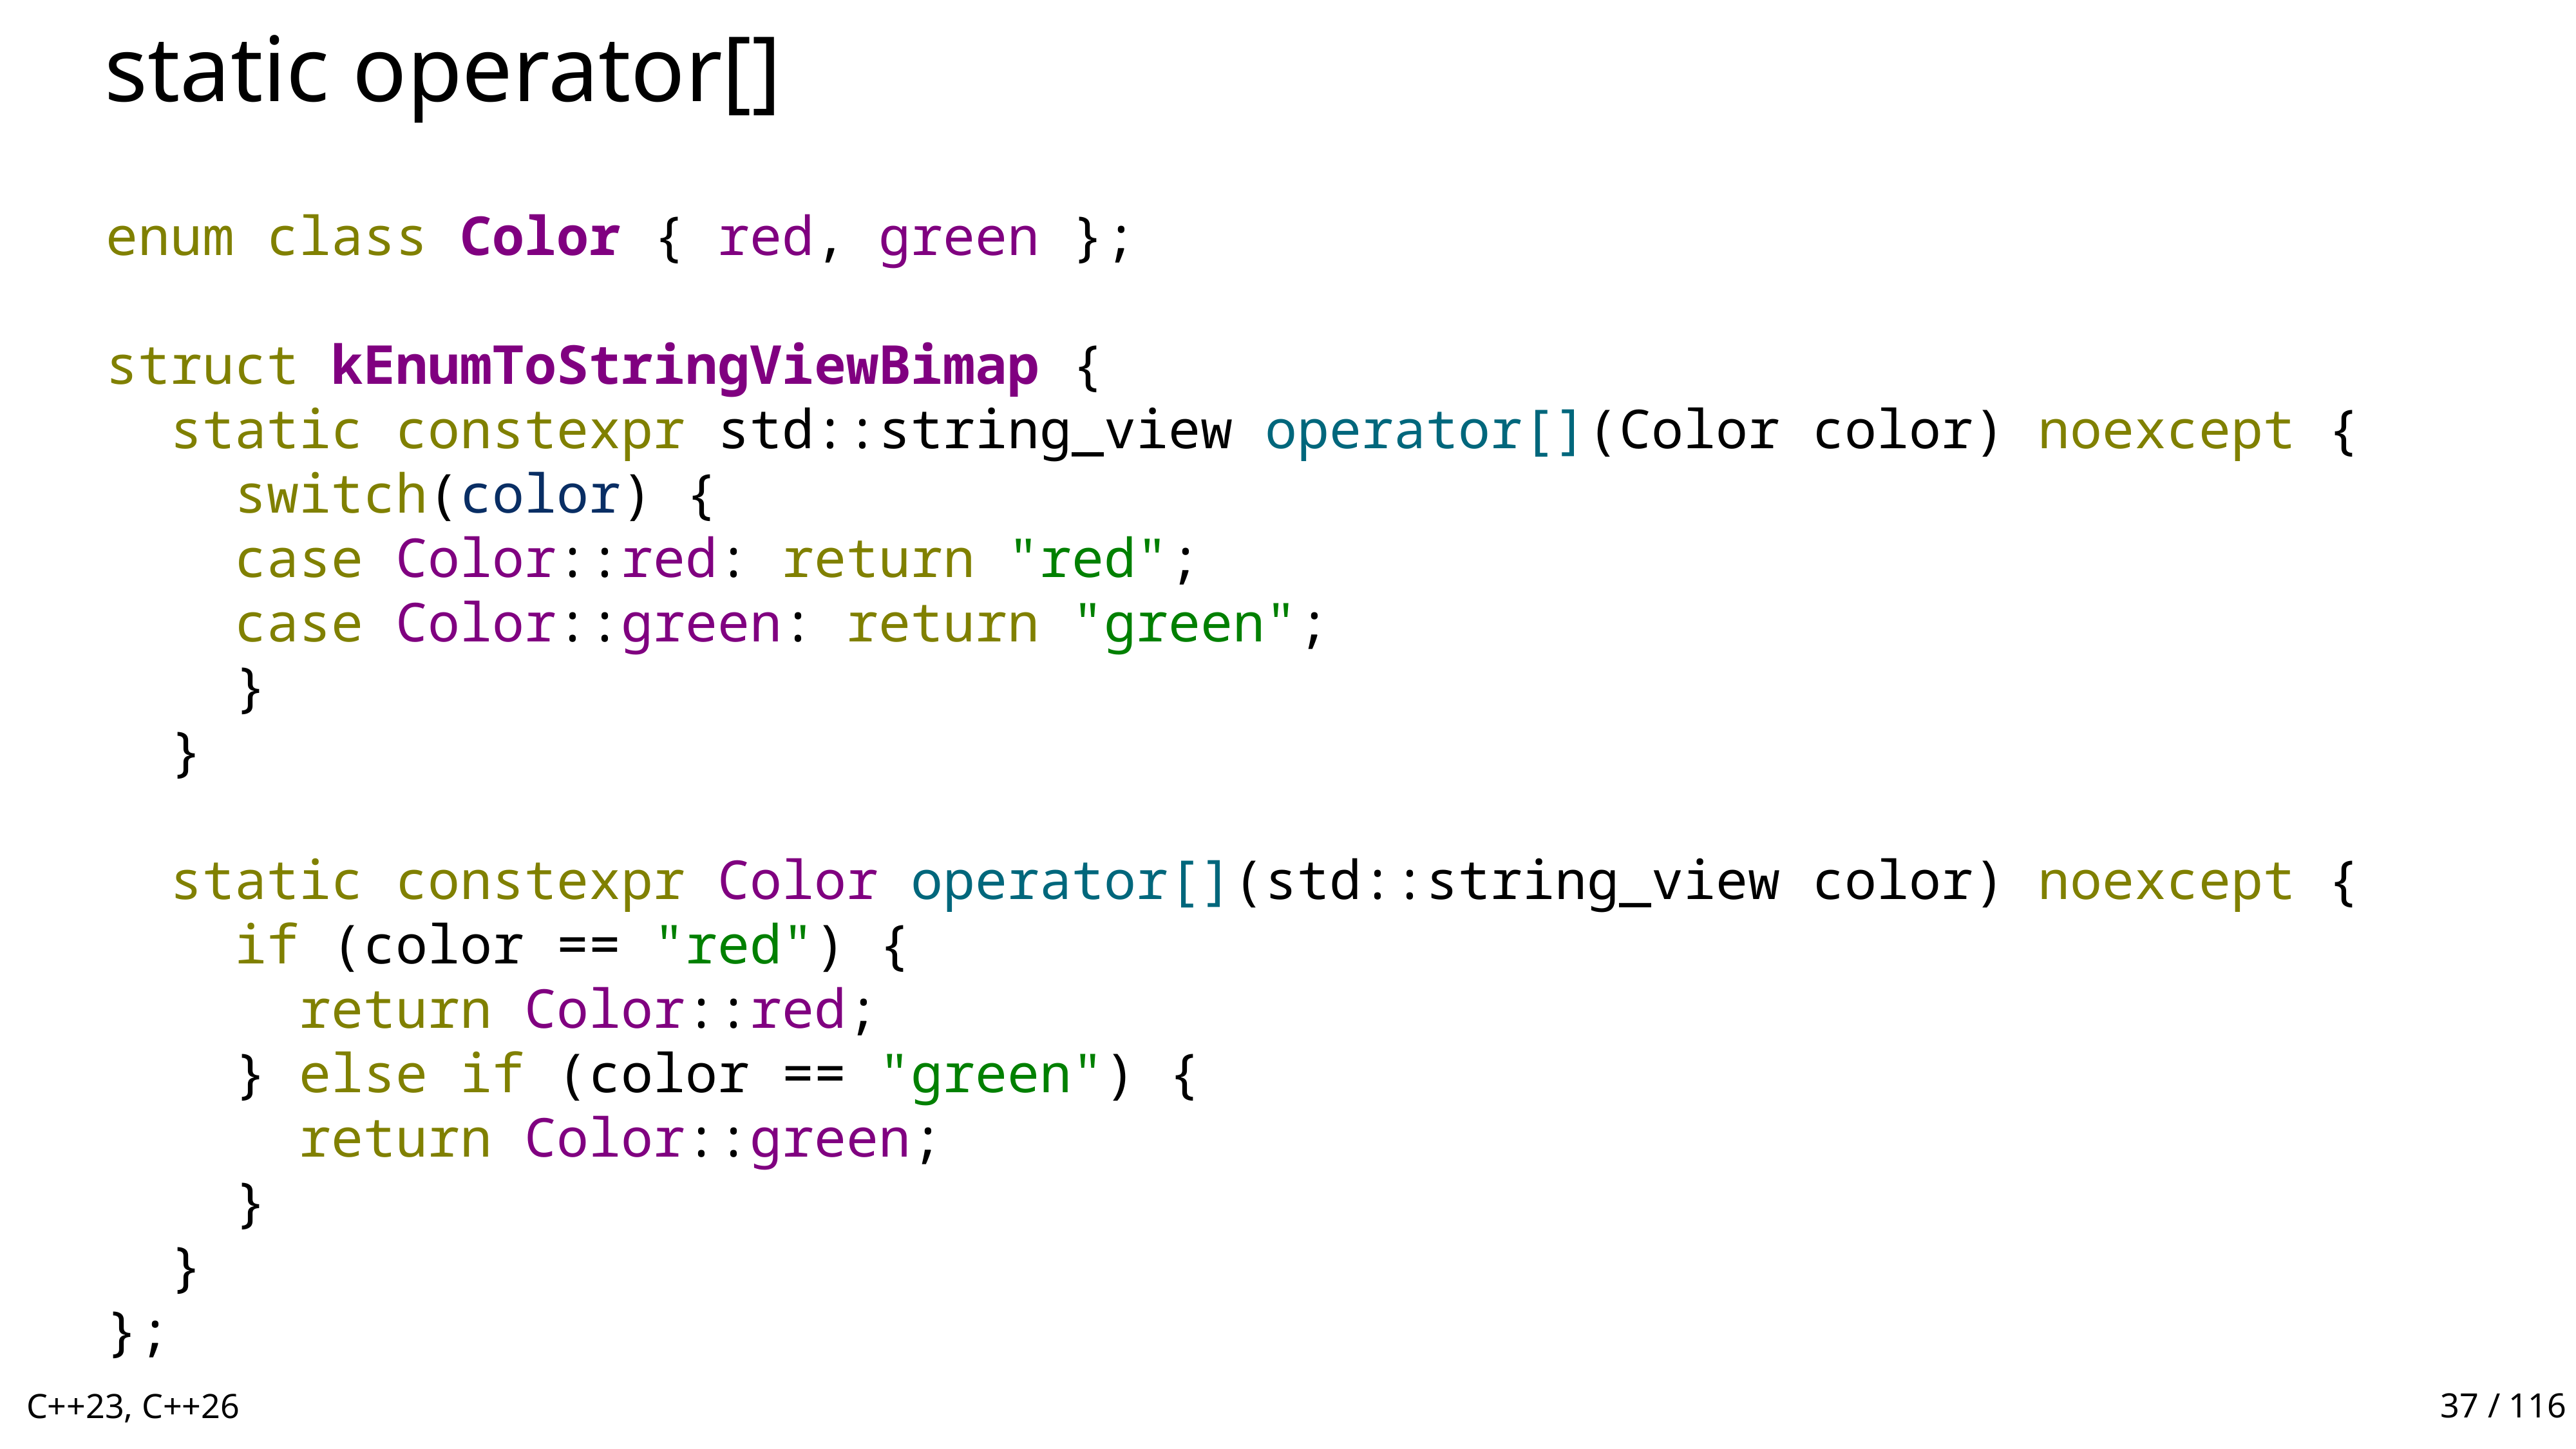

static operator[]
# enum class Color { red, green };
struct kEnumToStringViewBimap {
 static constexpr std::string_view operator[](Color color) noexcept {
 switch(color) {
 case Color::red: return "red";
 case Color::green: return "green";
 }
 }
 static constexpr Color operator[](std::string_view color) noexcept {
 if (color == "red") {
 return Color::red;
 } else if (color == "green") {
 return Color::green;
 }
 }
};
C++23, C++26